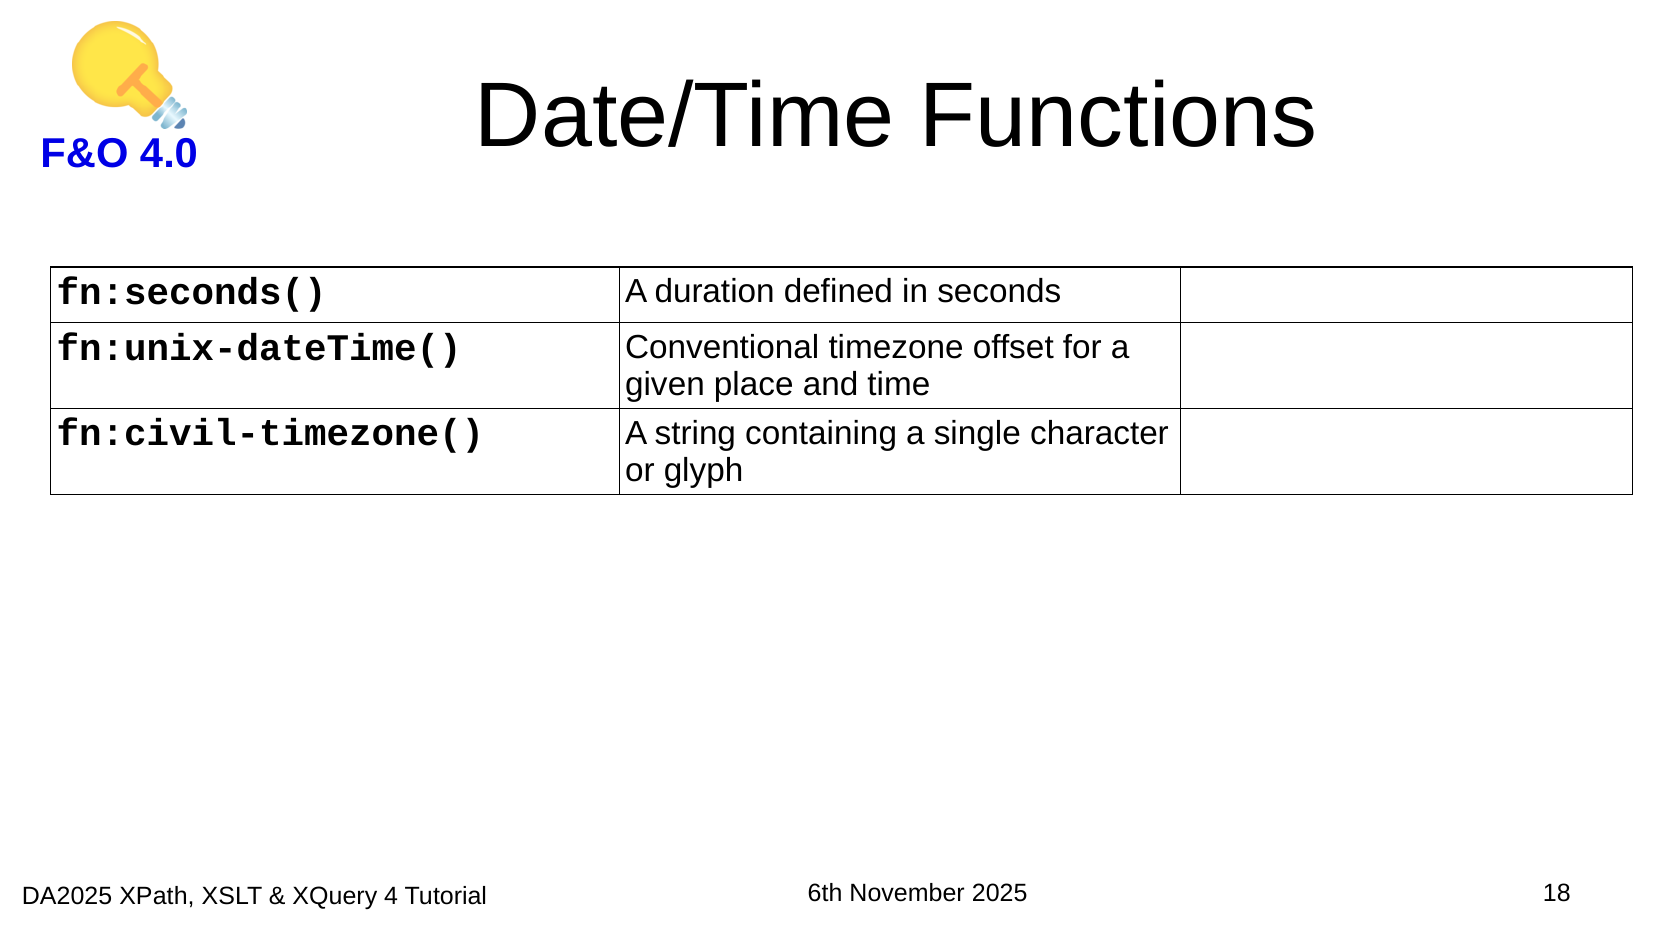

# Date/Time Functions
| fn:seconds() | A duration defined in seconds | |
| --- | --- | --- |
| fn:unix-dateTime() | Conventional timezone offset for a given place and time | |
| fn:civil-timezone() | A string containing a single character or glyph | |
18
6th November 2025
DA2025 XPath, XSLT & XQuery 4 Tutorial